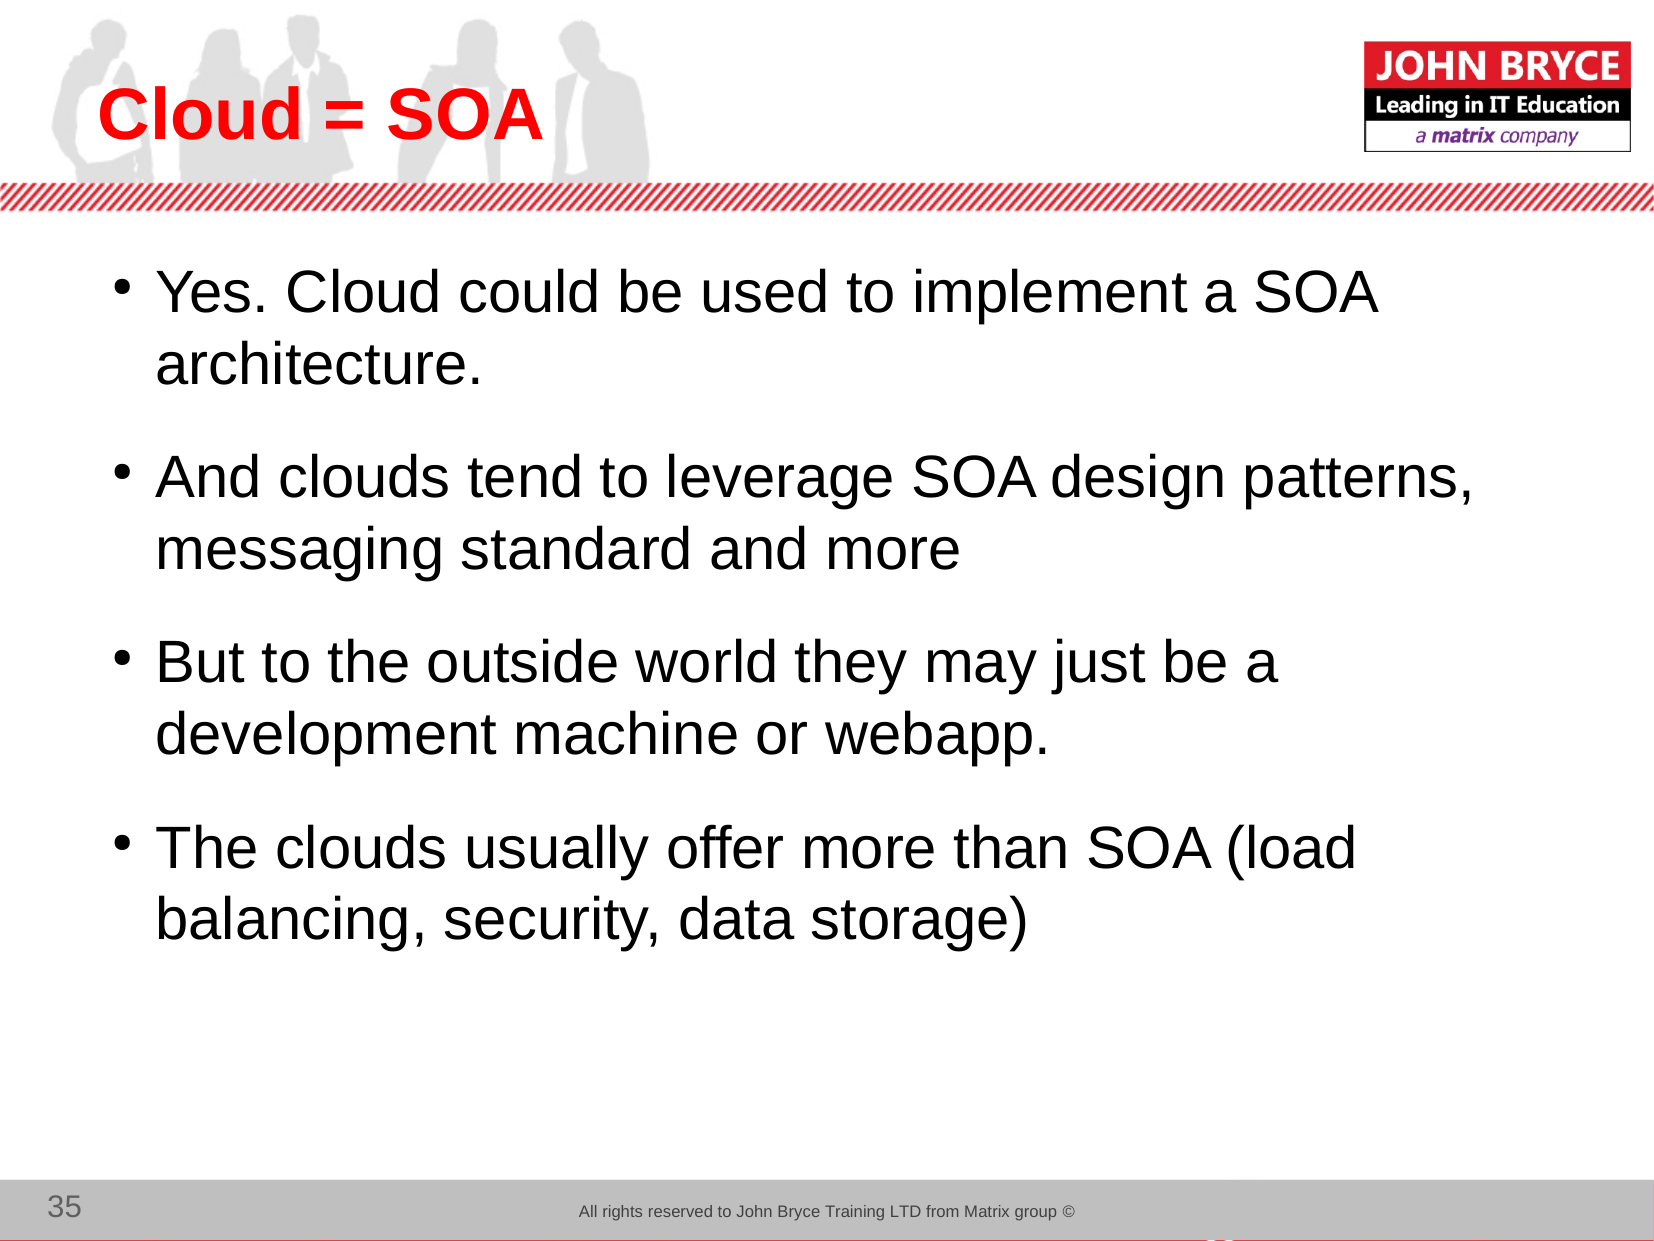

# Cloud = SOA
Yes. Cloud could be used to implement a SOA architecture.
And clouds tend to leverage SOA design patterns, messaging standard and more
But to the outside world they may just be a development machine or webapp.
The clouds usually offer more than SOA (load balancing, security, data storage)